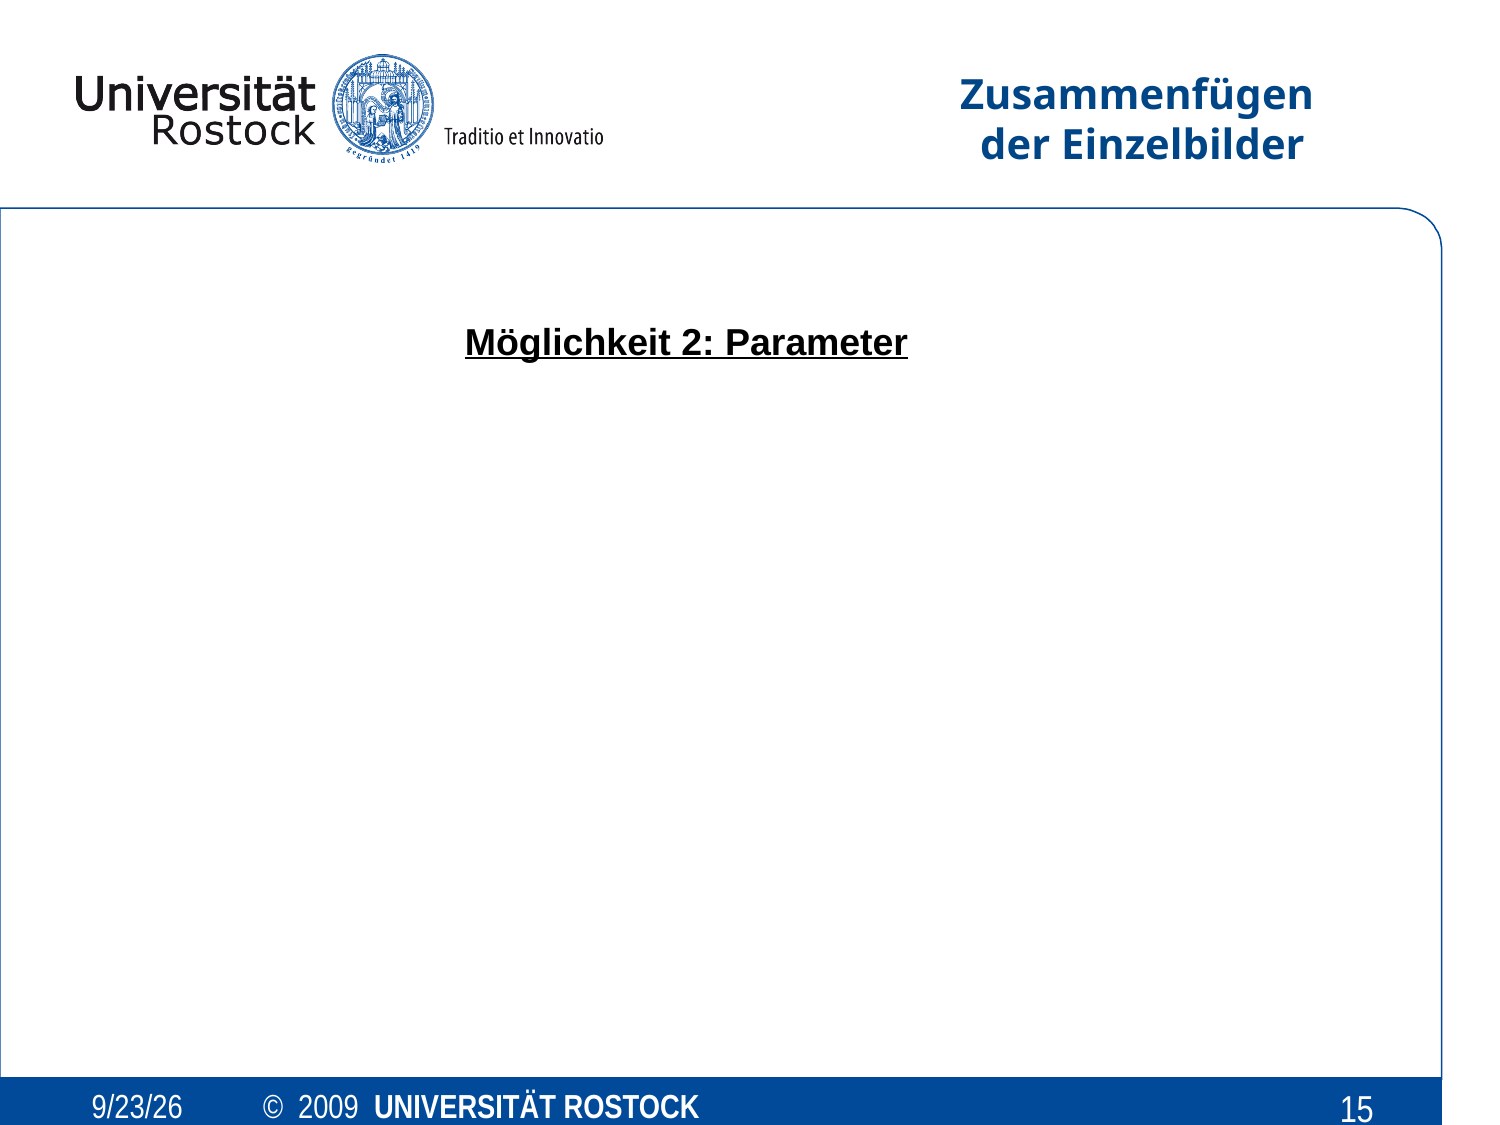

# Zusammenfügen der Einzelbilder
Möglichkeit 2: Parameter
 © 2009 UNIVERSITÄT ROSTOCK